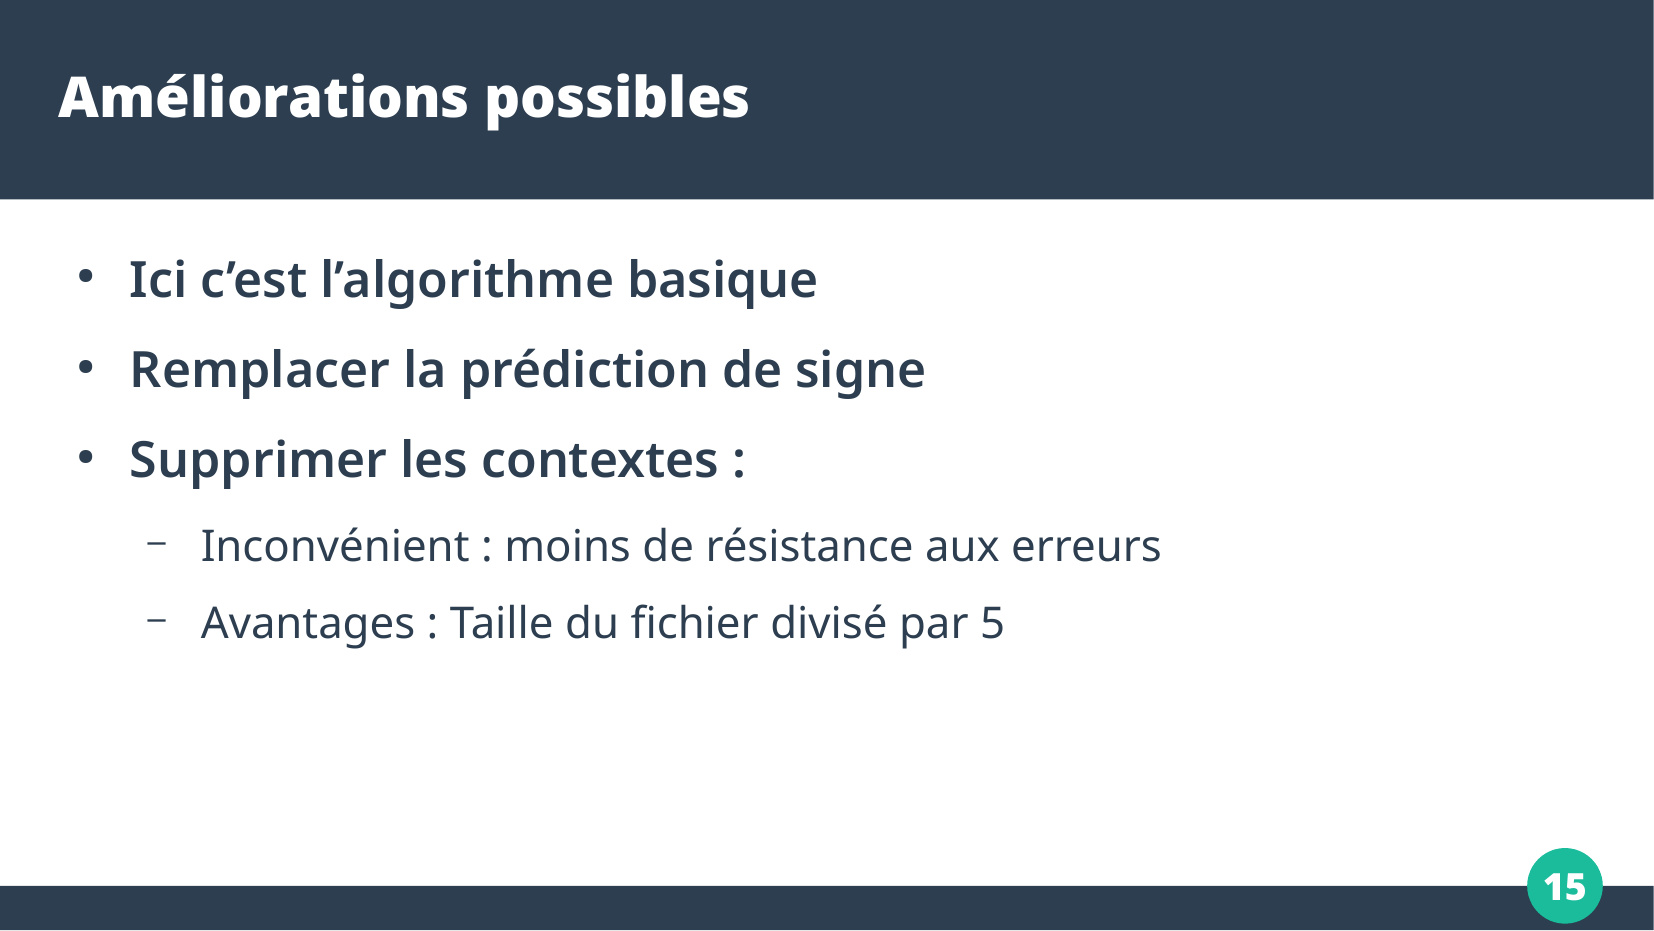

# Améliorations possibles
Ici c’est l’algorithme basique
Remplacer la prédiction de signe
Supprimer les contextes :
Inconvénient : moins de résistance aux erreurs
Avantages : Taille du fichier divisé par 5